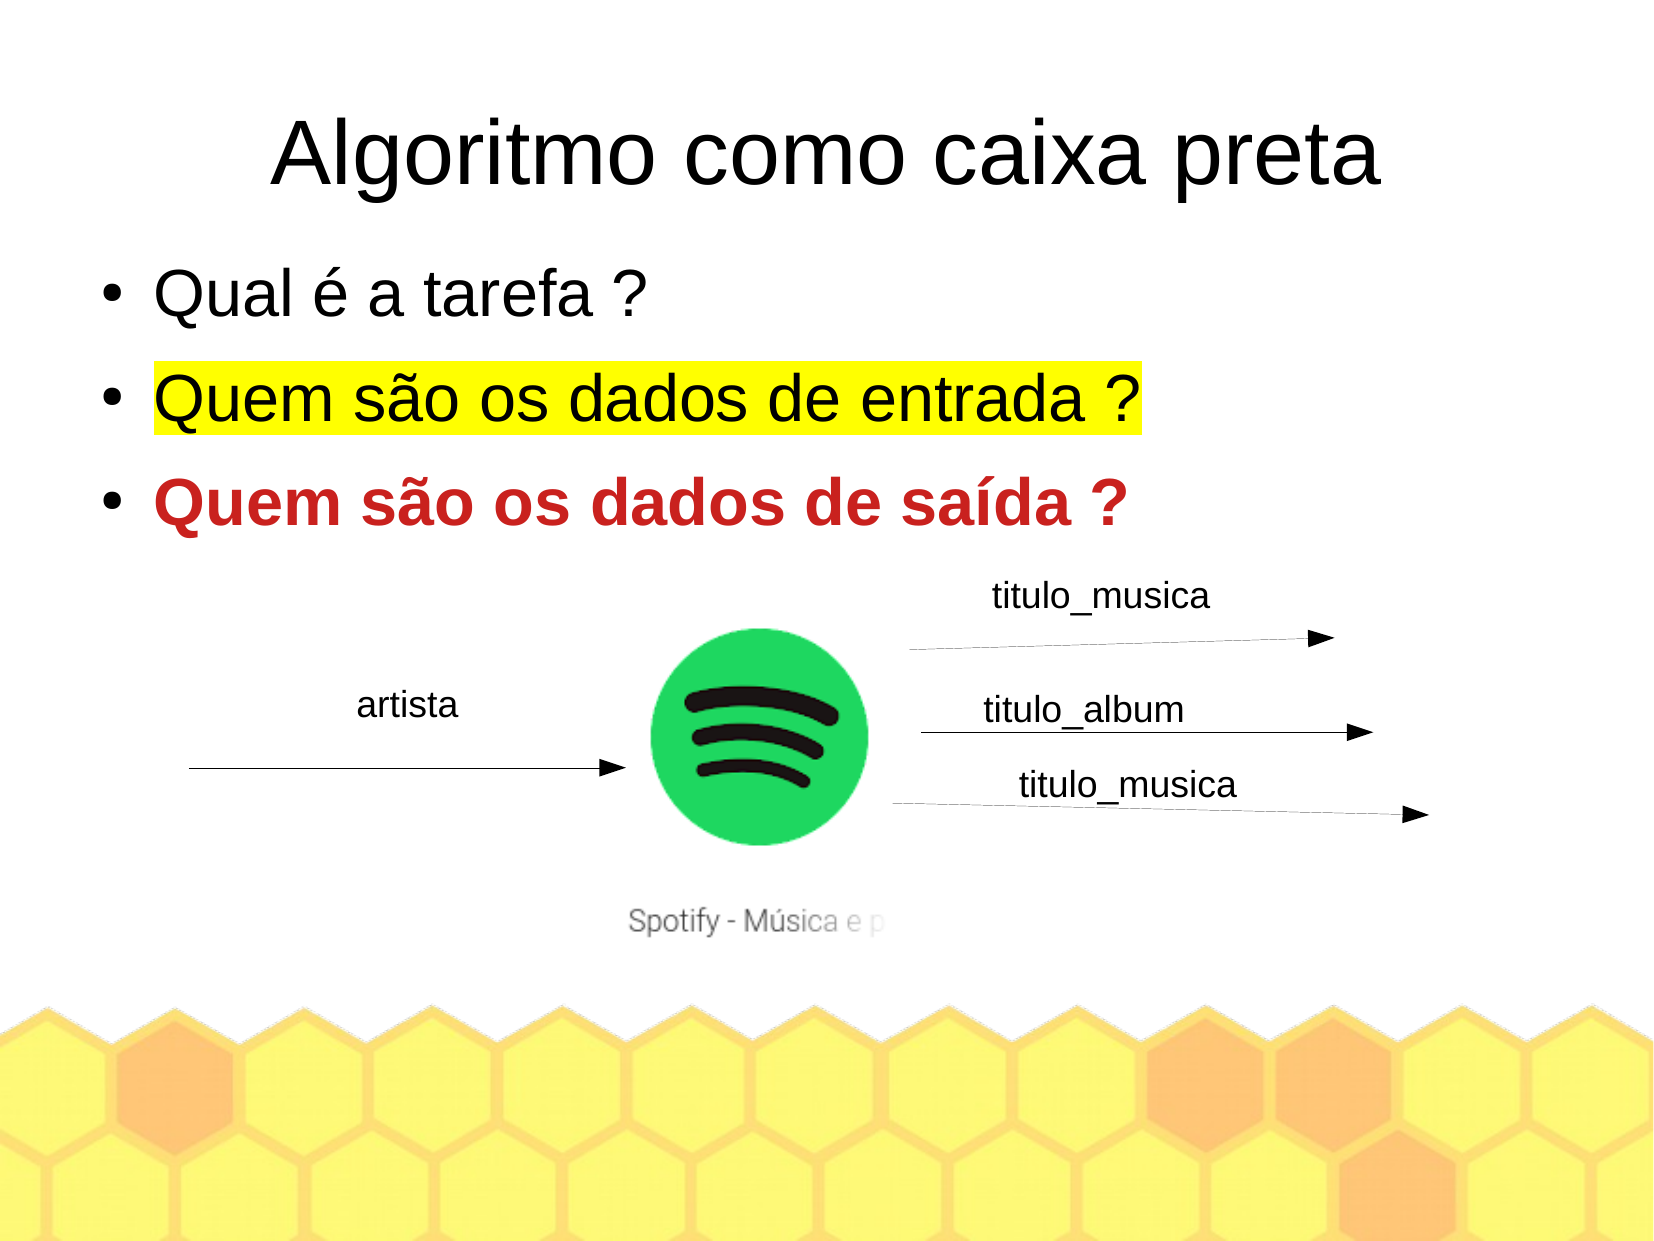

# Algoritmo como caixa preta
Qual é a tarefa ?
Quem são os dados de entrada ?
Quem são os dados de saída ?
titulo_musica
titulo_album
titulo_musica
artista